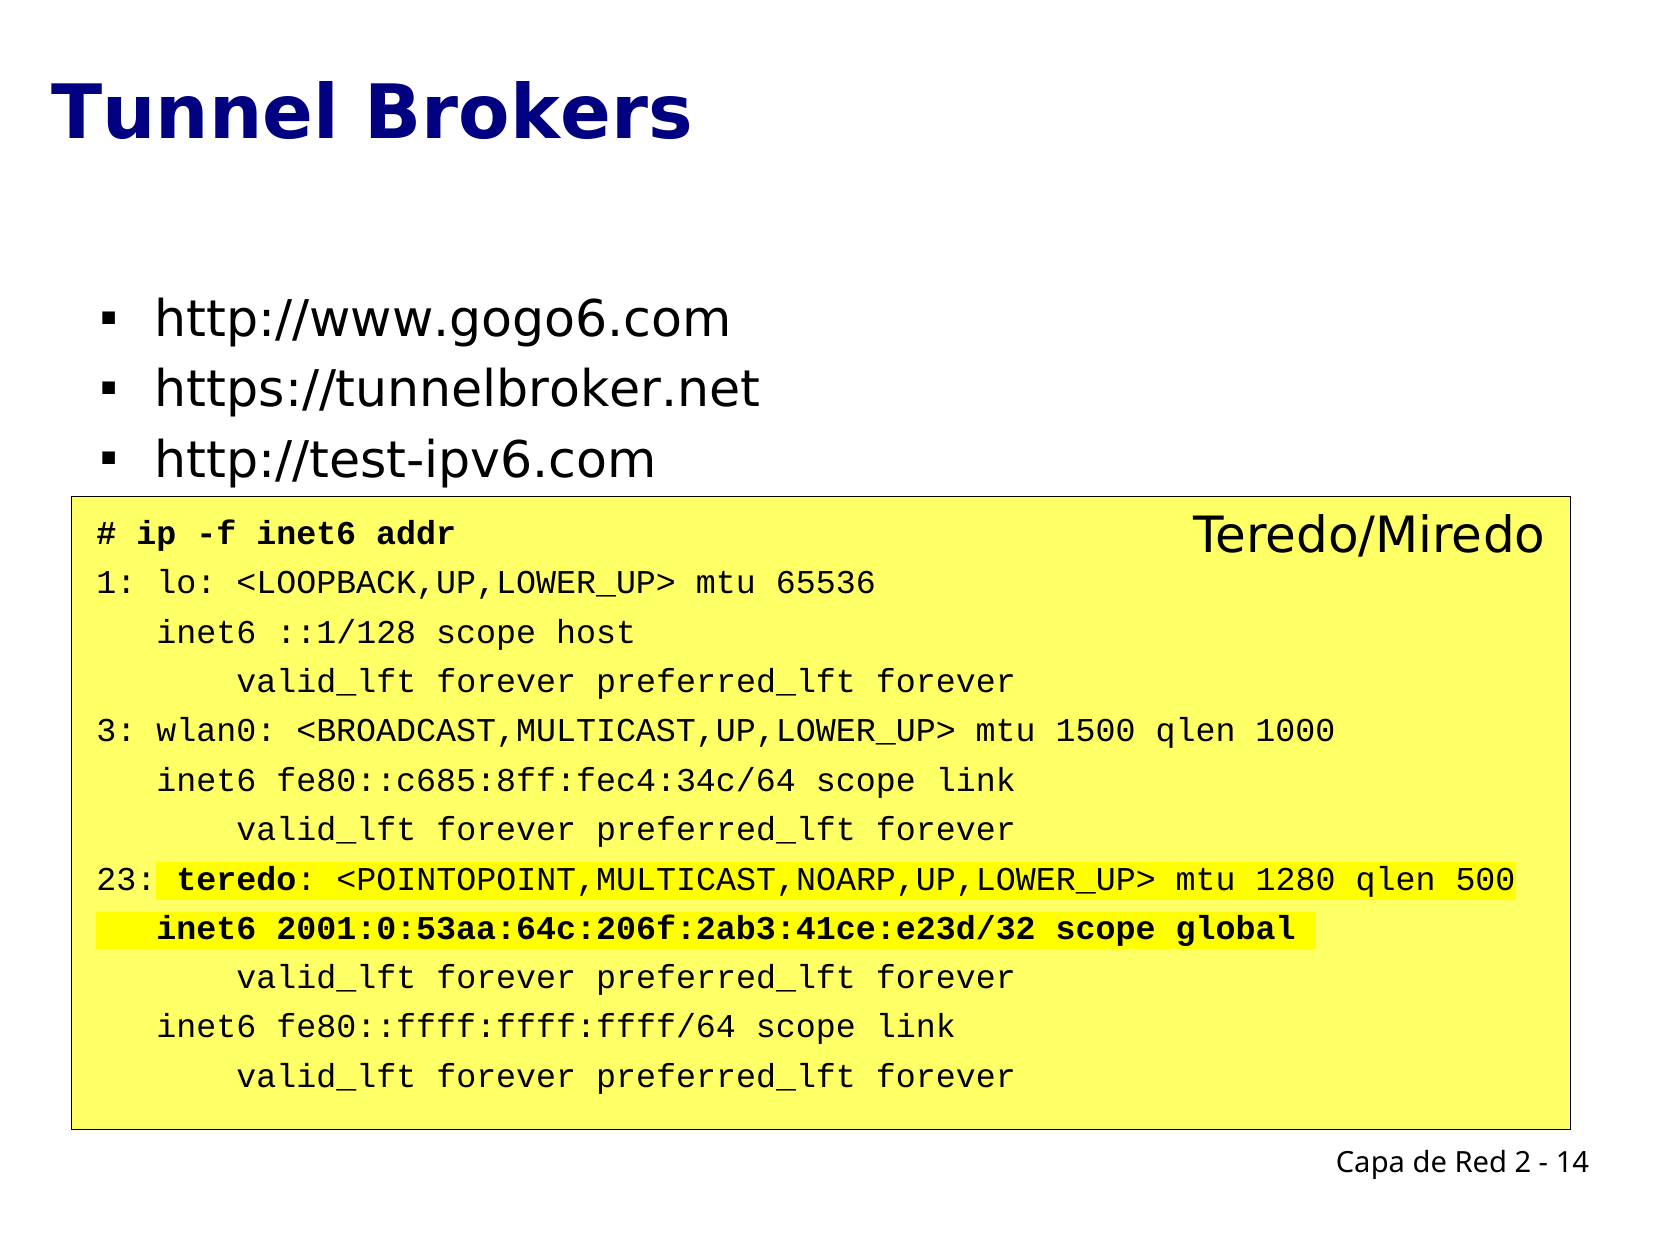

# Tunnel Brokers
http://www.gogo6.com
https://tunnelbroker.net
http://test-ipv6.com
Teredo/Miredo
# ip -f inet6 addr
1: lo: <LOOPBACK,UP,LOWER_UP> mtu 65536
 inet6 ::1/128 scope host
 valid_lft forever preferred_lft forever
3: wlan0: <BROADCAST,MULTICAST,UP,LOWER_UP> mtu 1500 qlen 1000
 inet6 fe80::c685:8ff:fec4:34c/64 scope link
 valid_lft forever preferred_lft forever
23: teredo: <POINTOPOINT,MULTICAST,NOARP,UP,LOWER_UP> mtu 1280 qlen 500
 inet6 2001:0:53aa:64c:206f:2ab3:41ce:e23d/32 scope global
 valid_lft forever preferred_lft forever
 inet6 fe80::ffff:ffff:ffff/64 scope link
 valid_lft forever preferred_lft forever